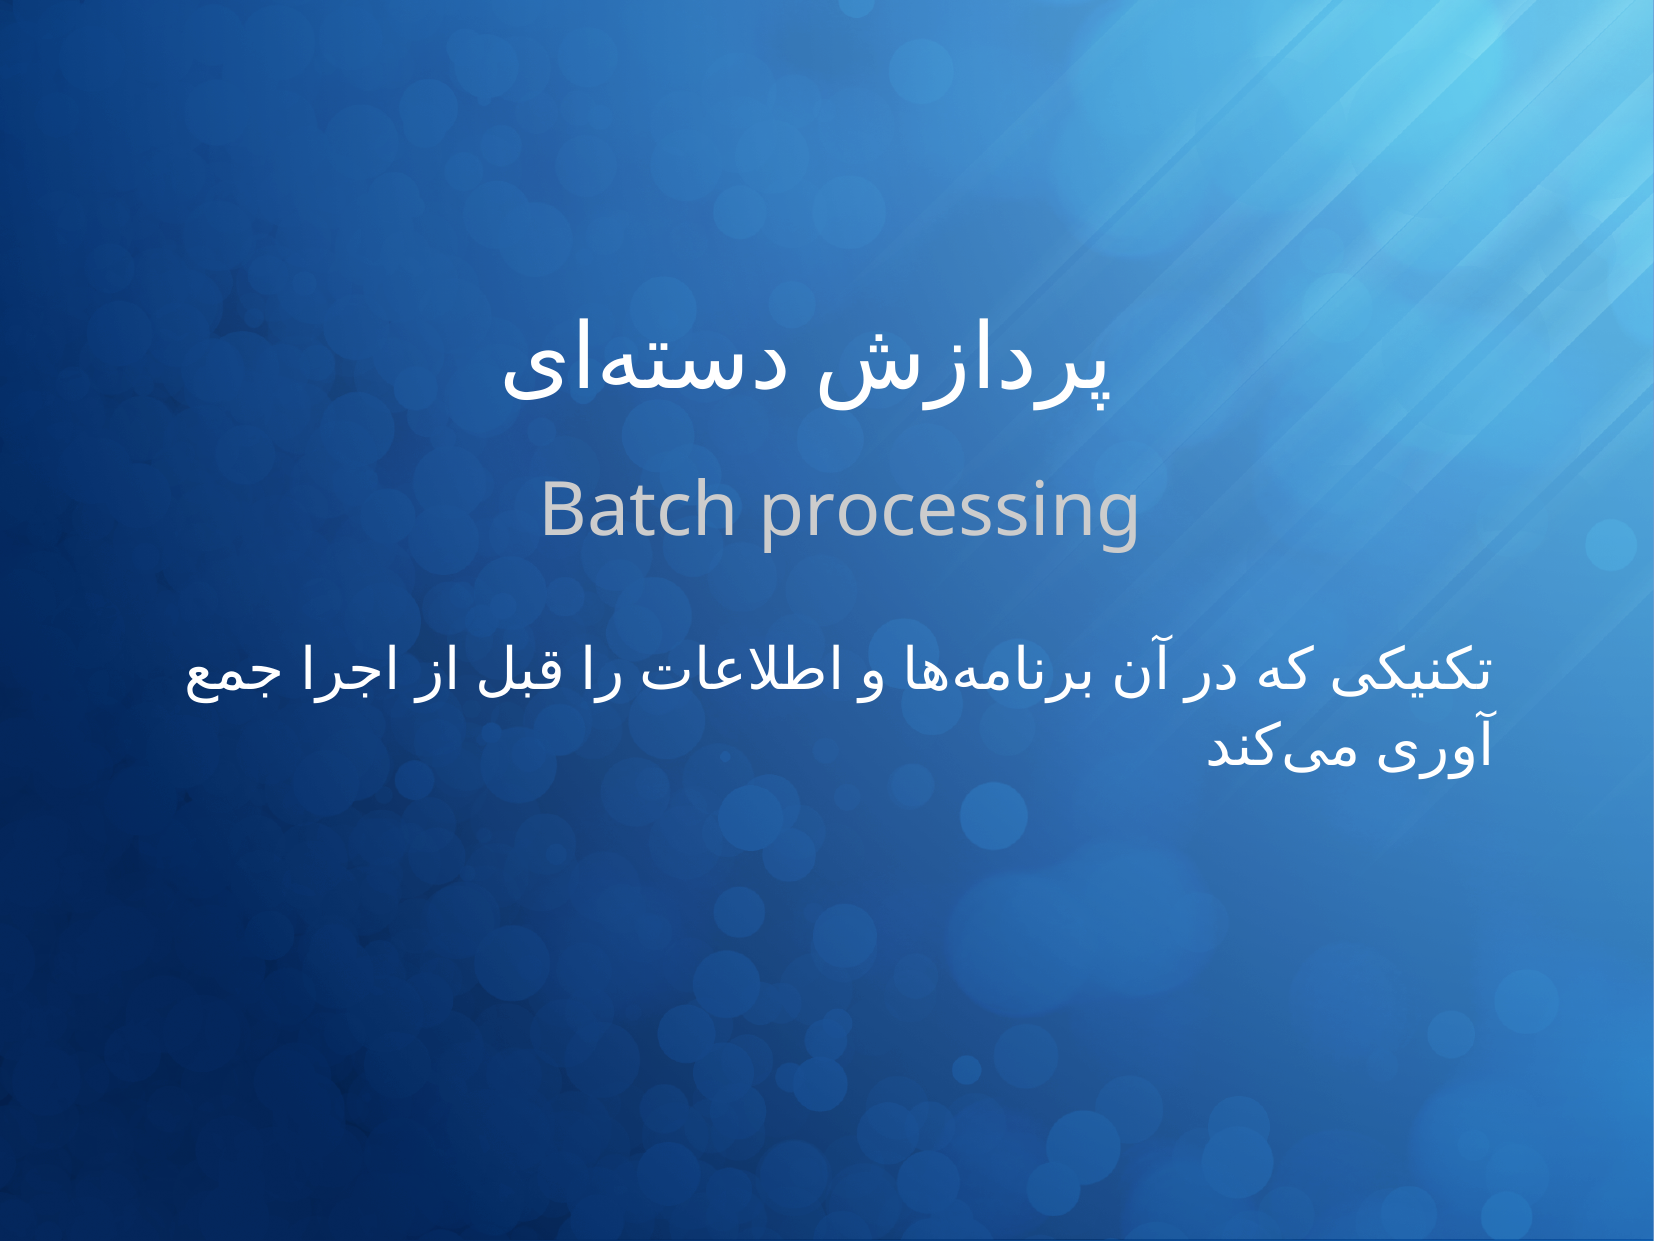

# پردازش دسته‌ای
Batch processing
تکنیکی که در آن برنامه‌ها و اطلاعات را قبل از اجرا جمع آوری می‌کند